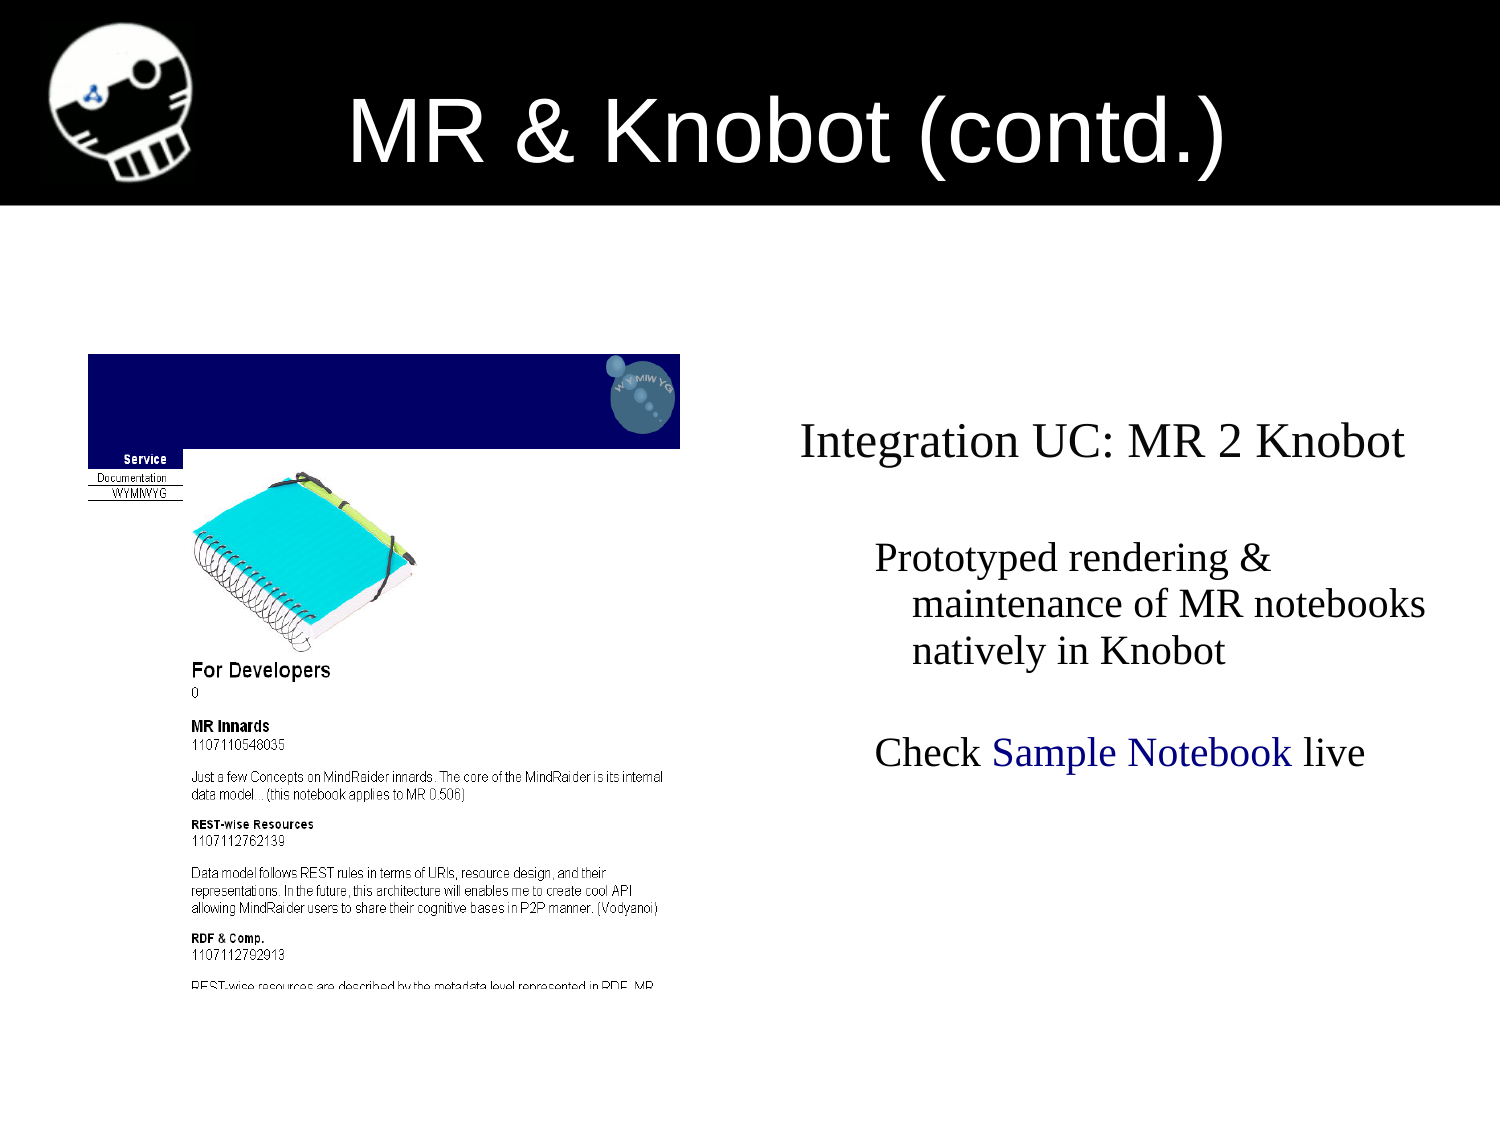

# MR & Knobot (contd.)
Integration UC: MR 2 Knobot
Prototyped rendering & maintenance of MR notebooks natively in Knobot
Check Sample Notebook live
31